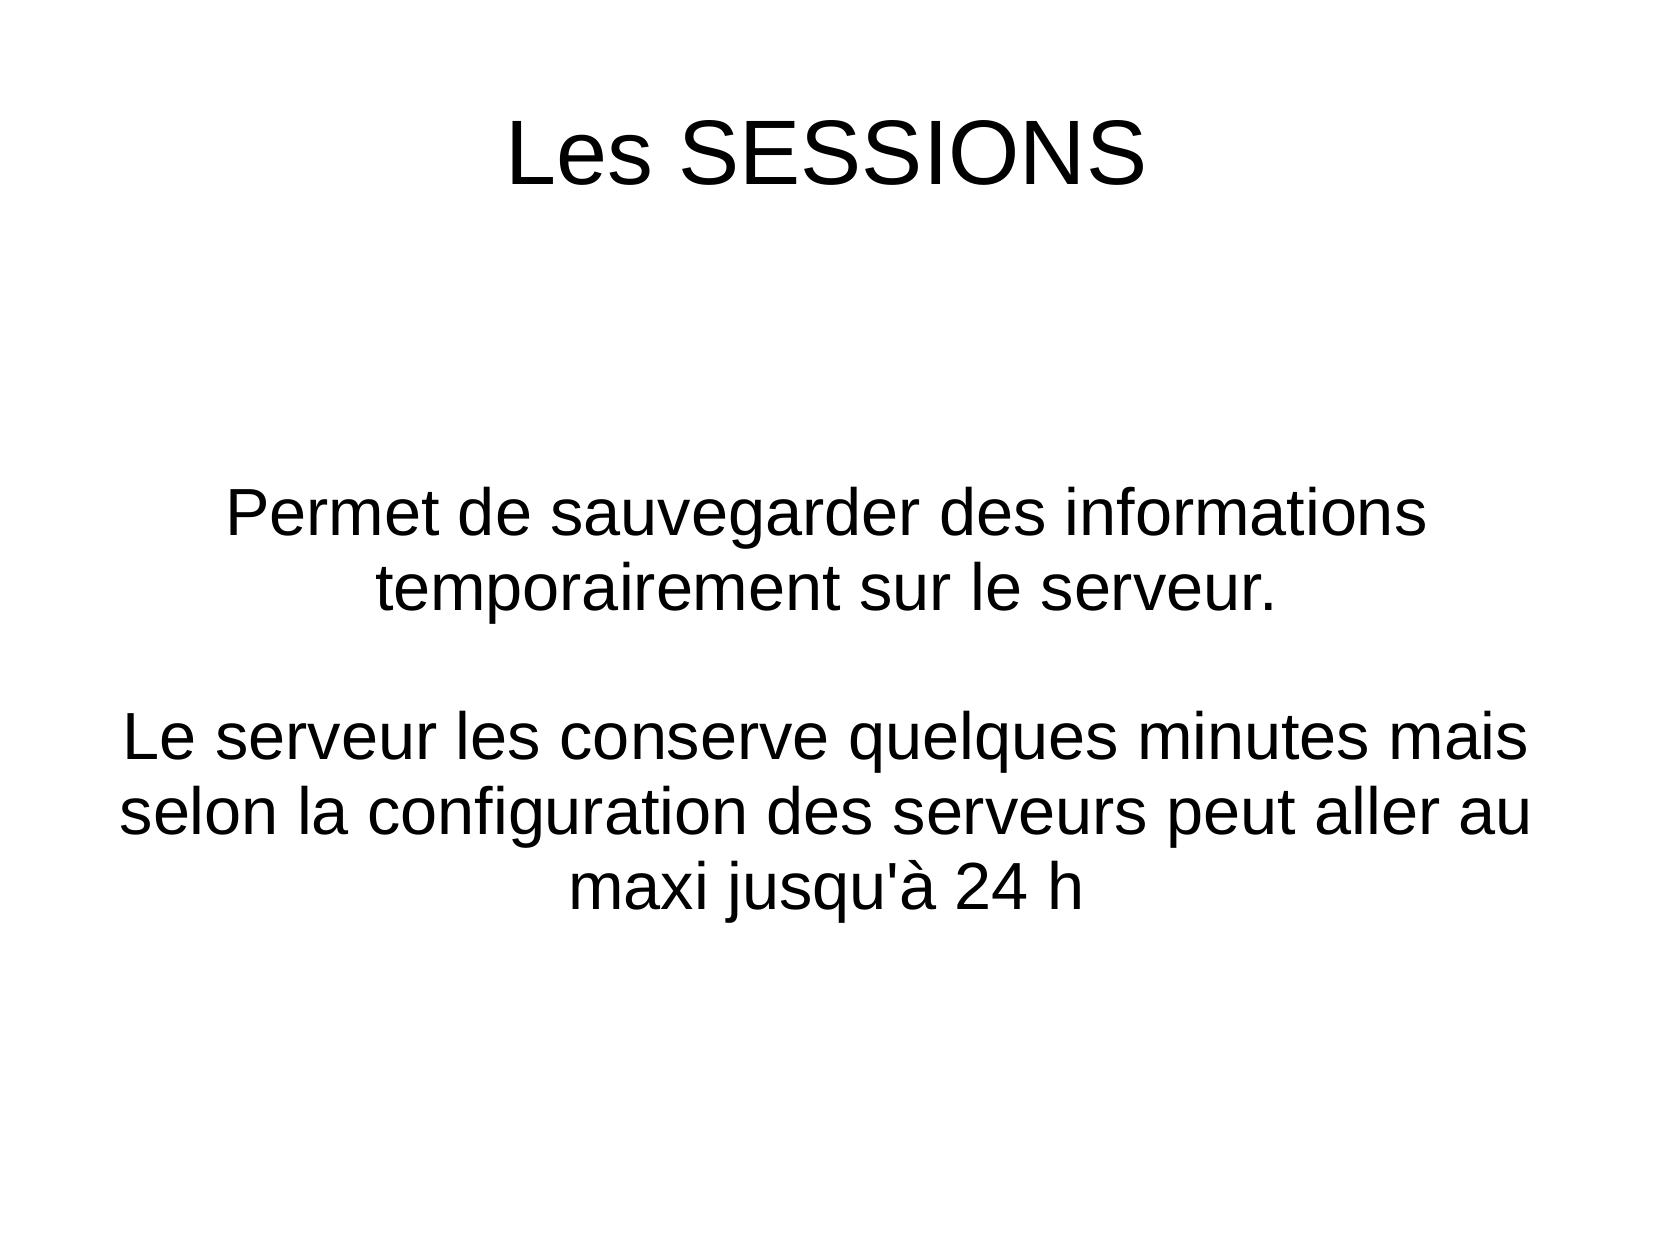

# Les SESSIONS
Permet de sauvegarder des informations temporairement sur le serveur.
Le serveur les conserve quelques minutes mais selon la configuration des serveurs peut aller au maxi jusqu'à 24 h